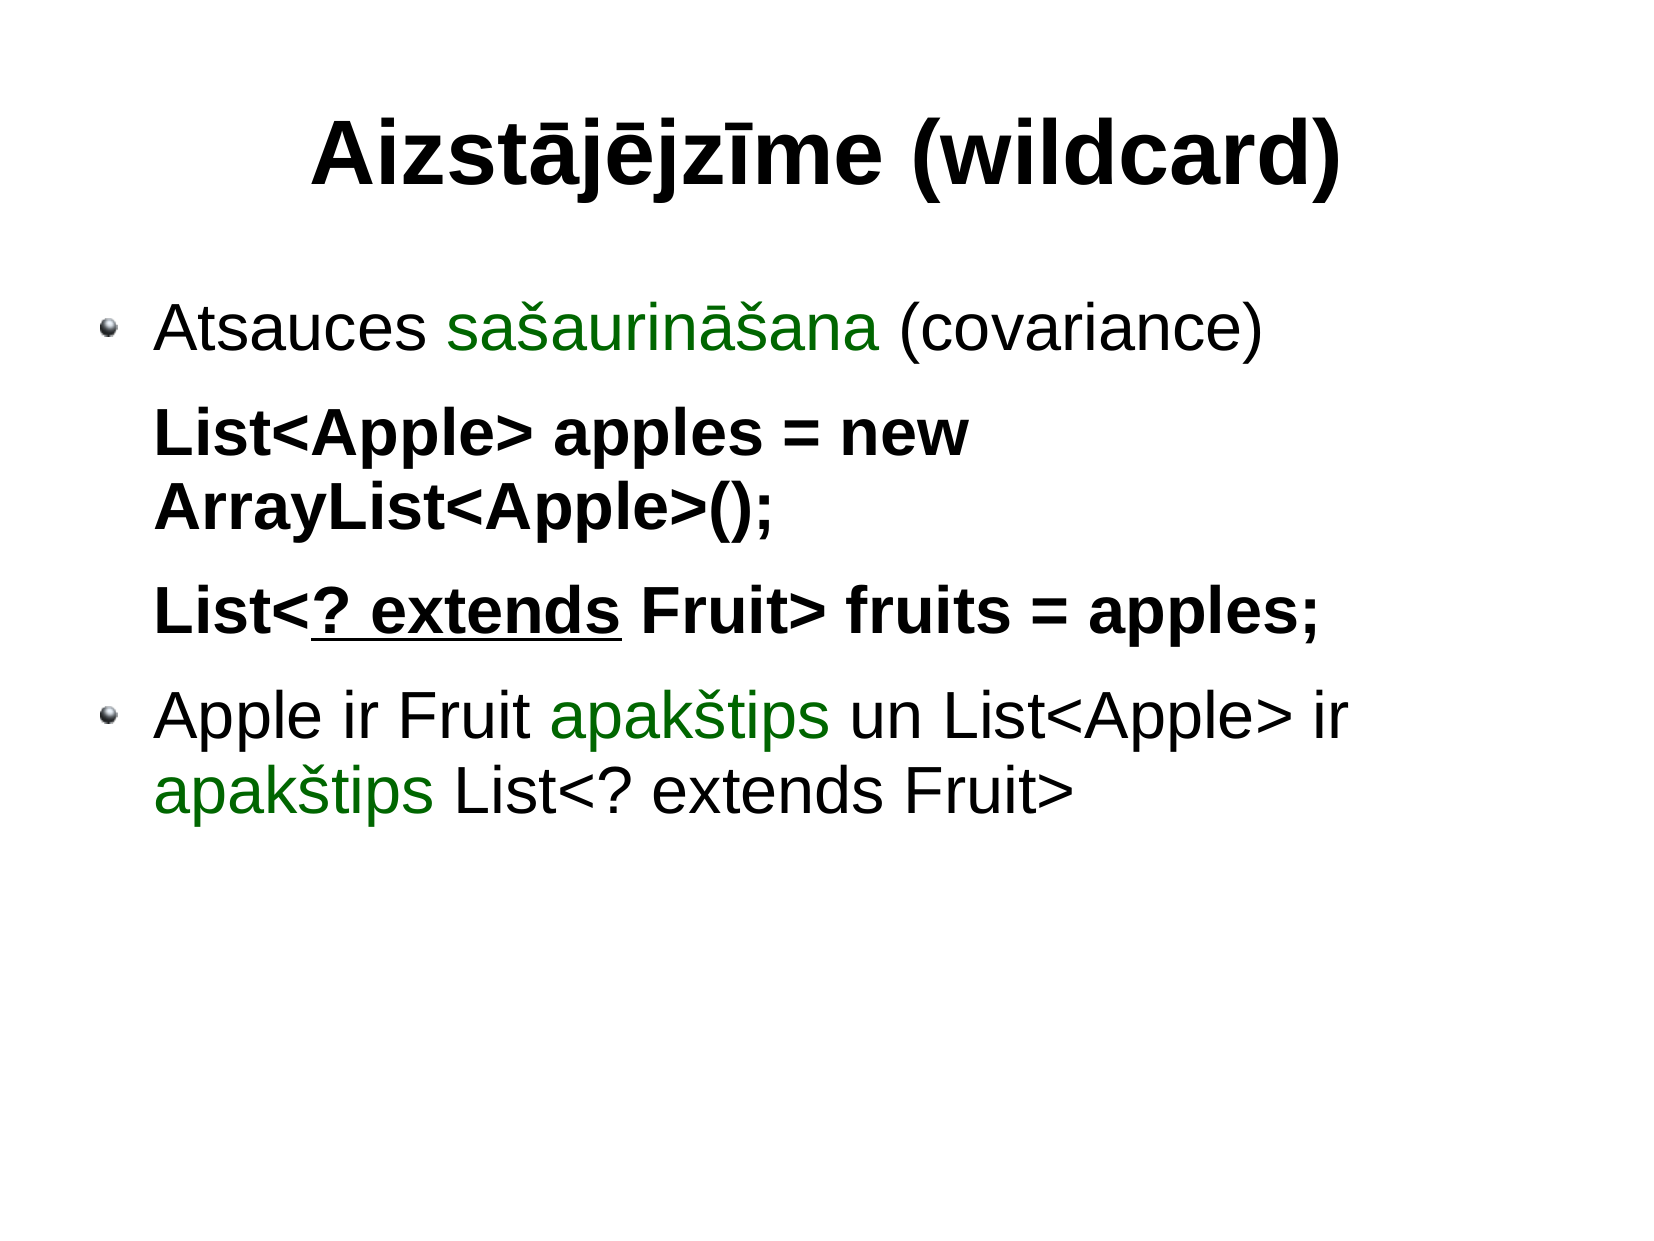

# Aizstājējzīme (wildcard)
Atsauces sašaurināšana (covariance)
List<Apple> apples = new ArrayList<Apple>();
List<? extends Fruit> fruits = apples;
Apple ir Fruit apakštips un List<Apple> ir apakštips List<? extends Fruit>